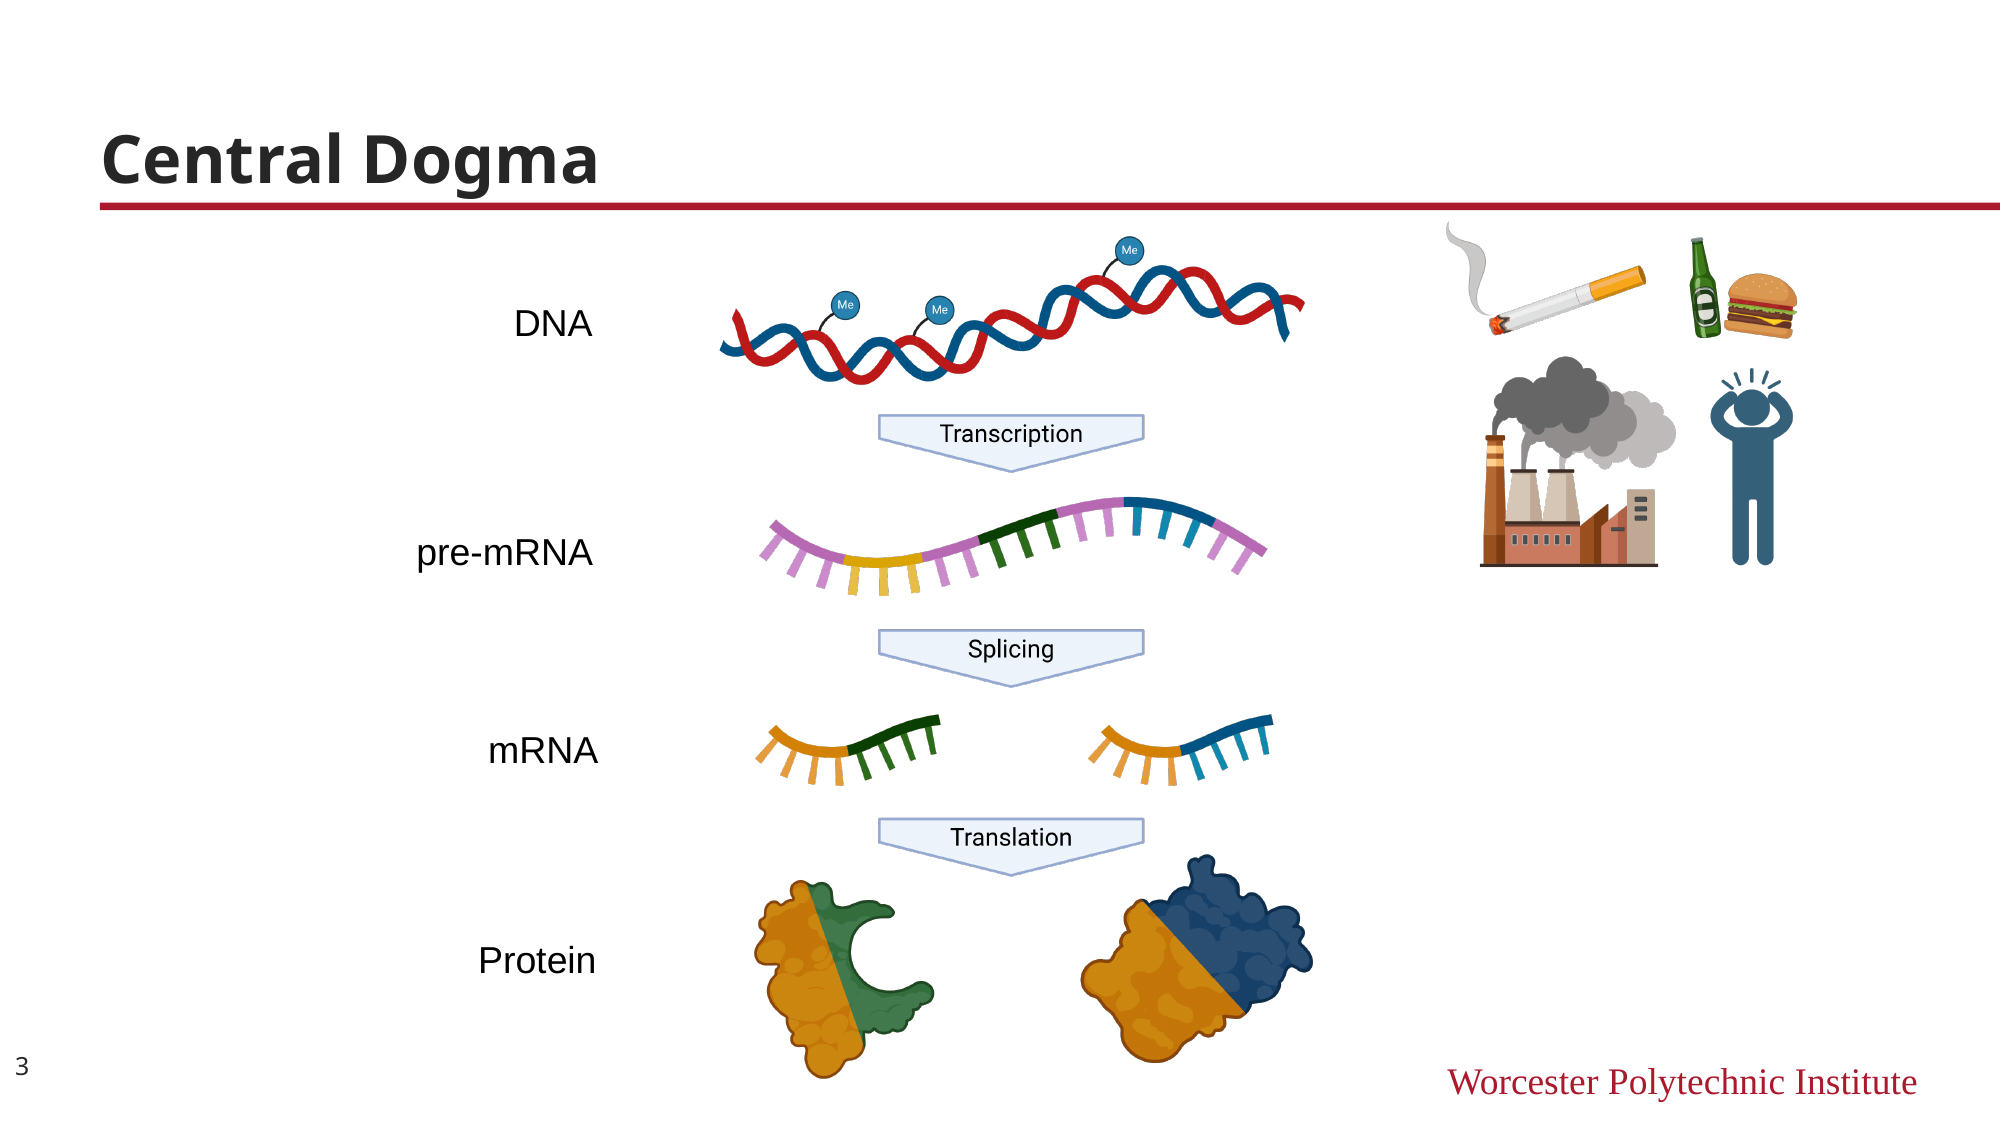

# Central Dogma
DNA
pre-mRNA
mRNA
Protein
3